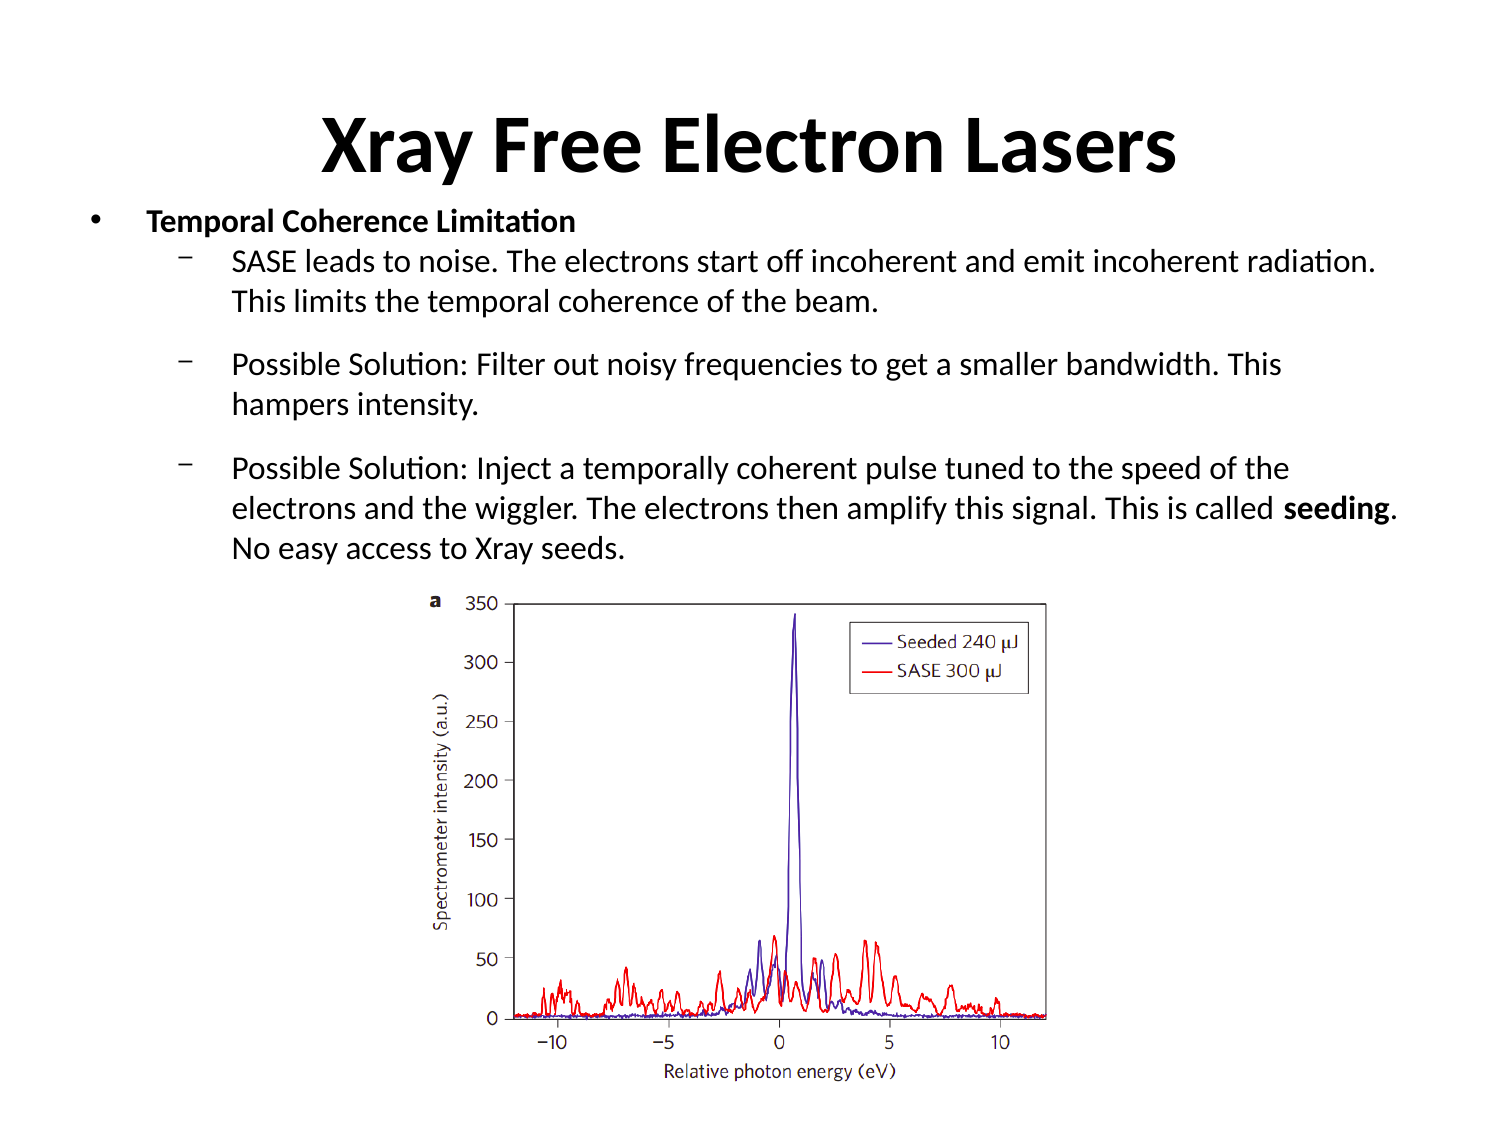

# Xray Free Electron Lasers
Temporal Coherence Limitation
SASE leads to noise. The electrons start off incoherent and emit incoherent radiation. This limits the temporal coherence of the beam.
Possible Solution: Filter out noisy frequencies to get a smaller bandwidth. This hampers intensity.
Possible Solution: Inject a temporally coherent pulse tuned to the speed of the electrons and the wiggler. The electrons then amplify this signal. This is called seeding. No easy access to Xray seeds.